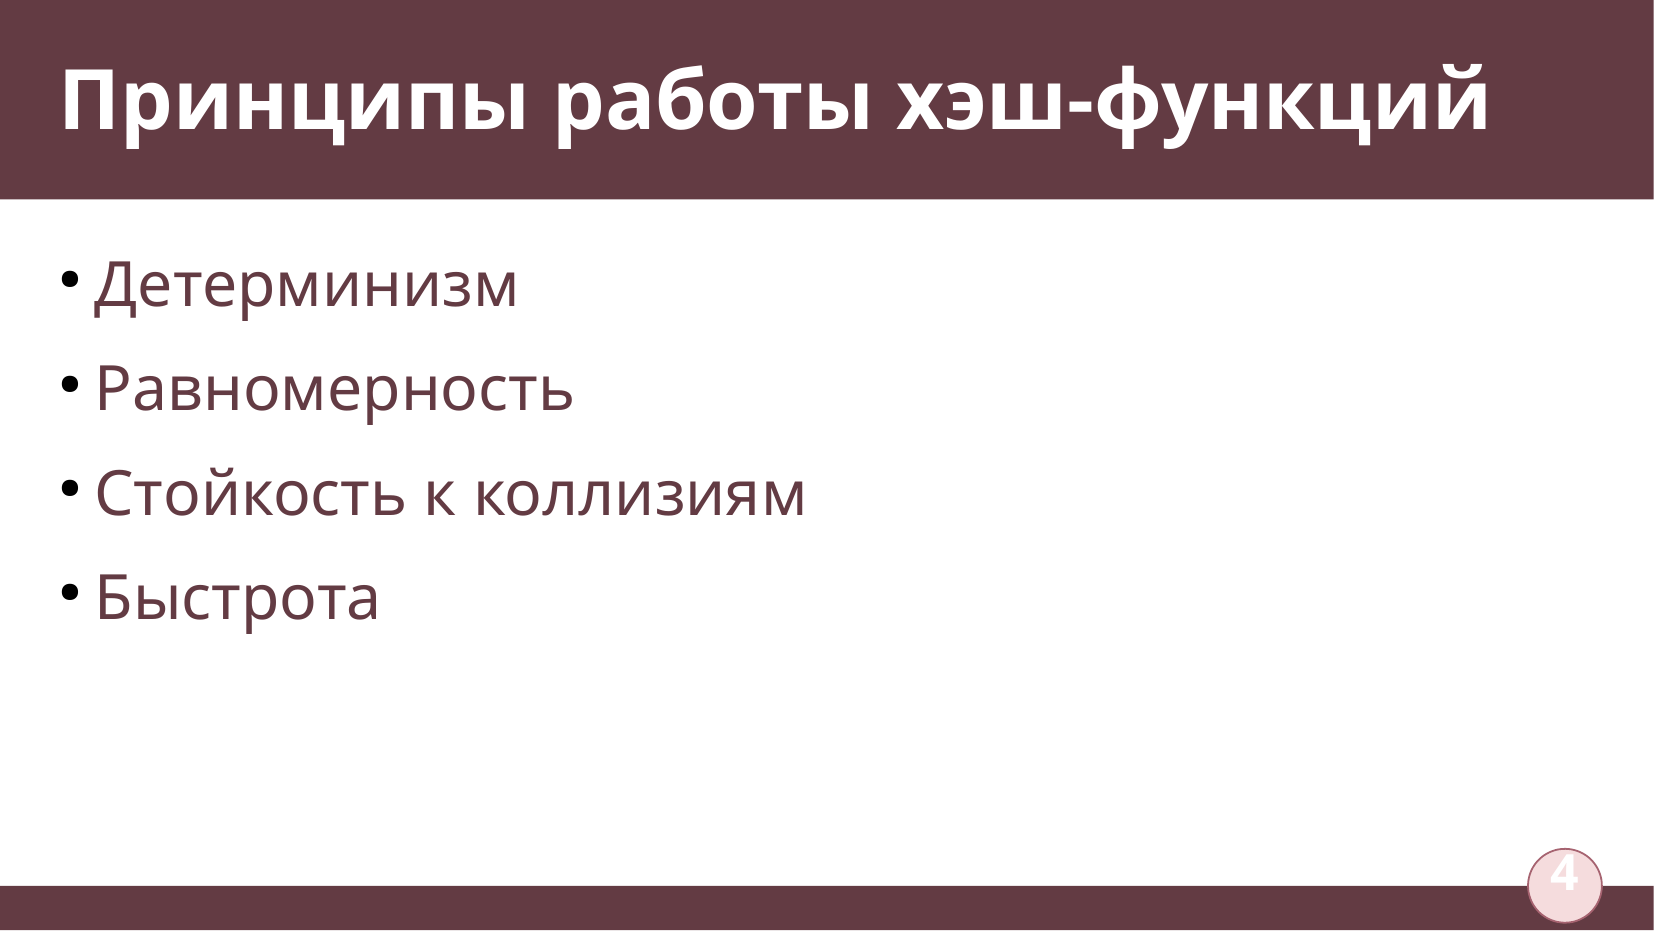

# Принципы работы хэш-функций
Детерминизм
Равномерность
Стойкость к коллизиям
Быстрота